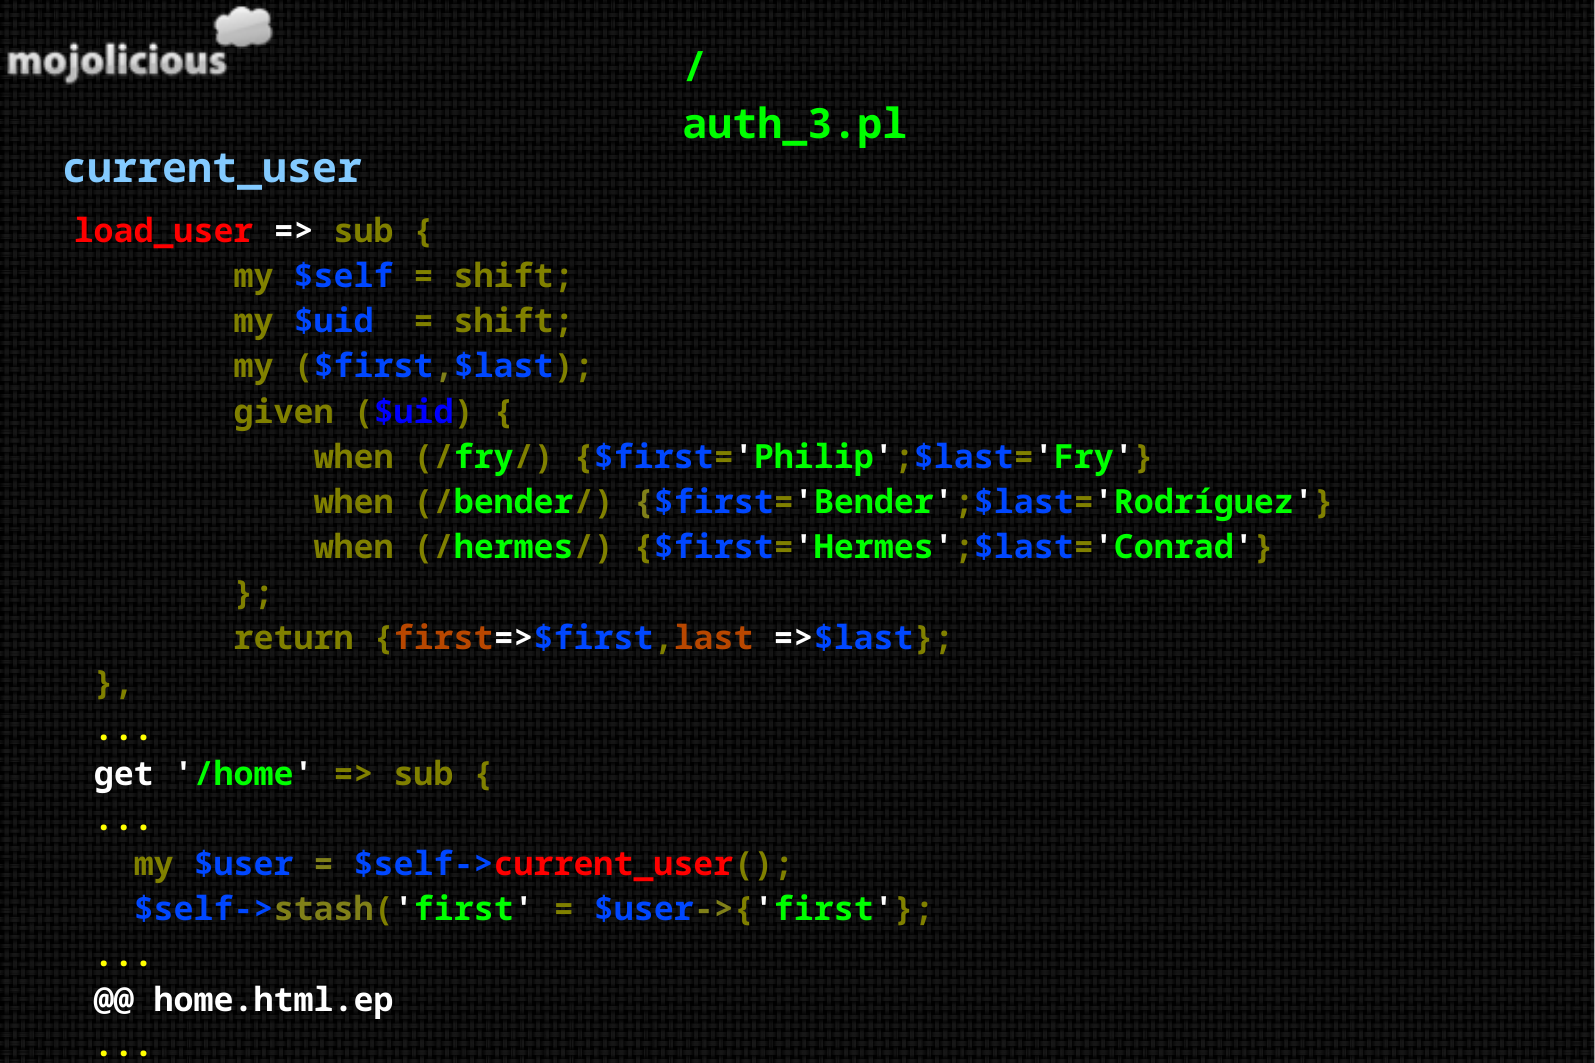

/auth_3.pl
current_user
load_user => sub {
 my $self = shift;
 my $uid = shift;
 my ($first,$last);
 given ($uid) {
 when (/fry/) {$first='Philip';$last='Fry'}
 when (/bender/) {$first='Bender';$last='Rodríguez'}
 when (/hermes/) {$first='Hermes';$last='Conrad'}
 };
 return {first=>$first,last =>$last};
 },
 ...
 get '/home' => sub {
 ...
 my $user = $self->current_user();
 $self->stash('first' = $user->{'first'};
 ...
 @@ home.html.ep
 ...
 <%= $first %> says:<BR>